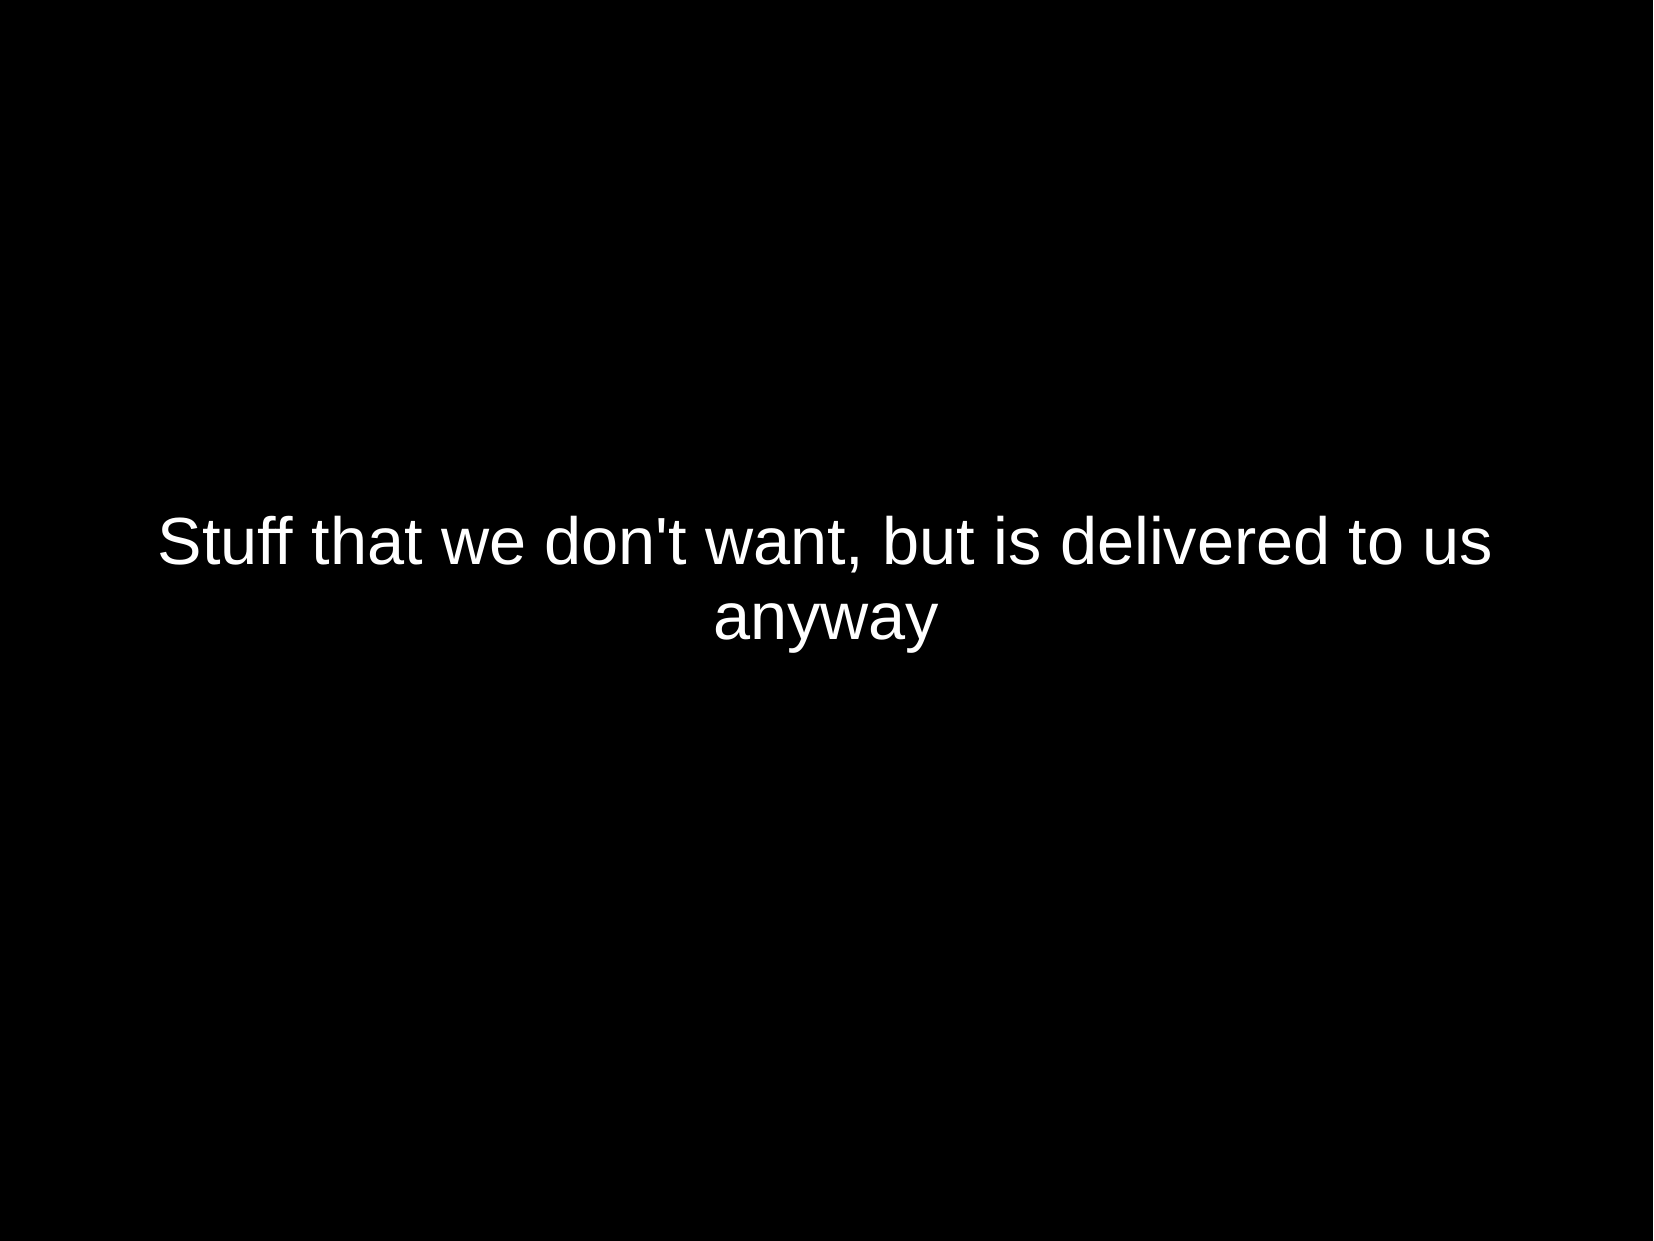

# Stuff that we don't want, but is delivered to us anyway